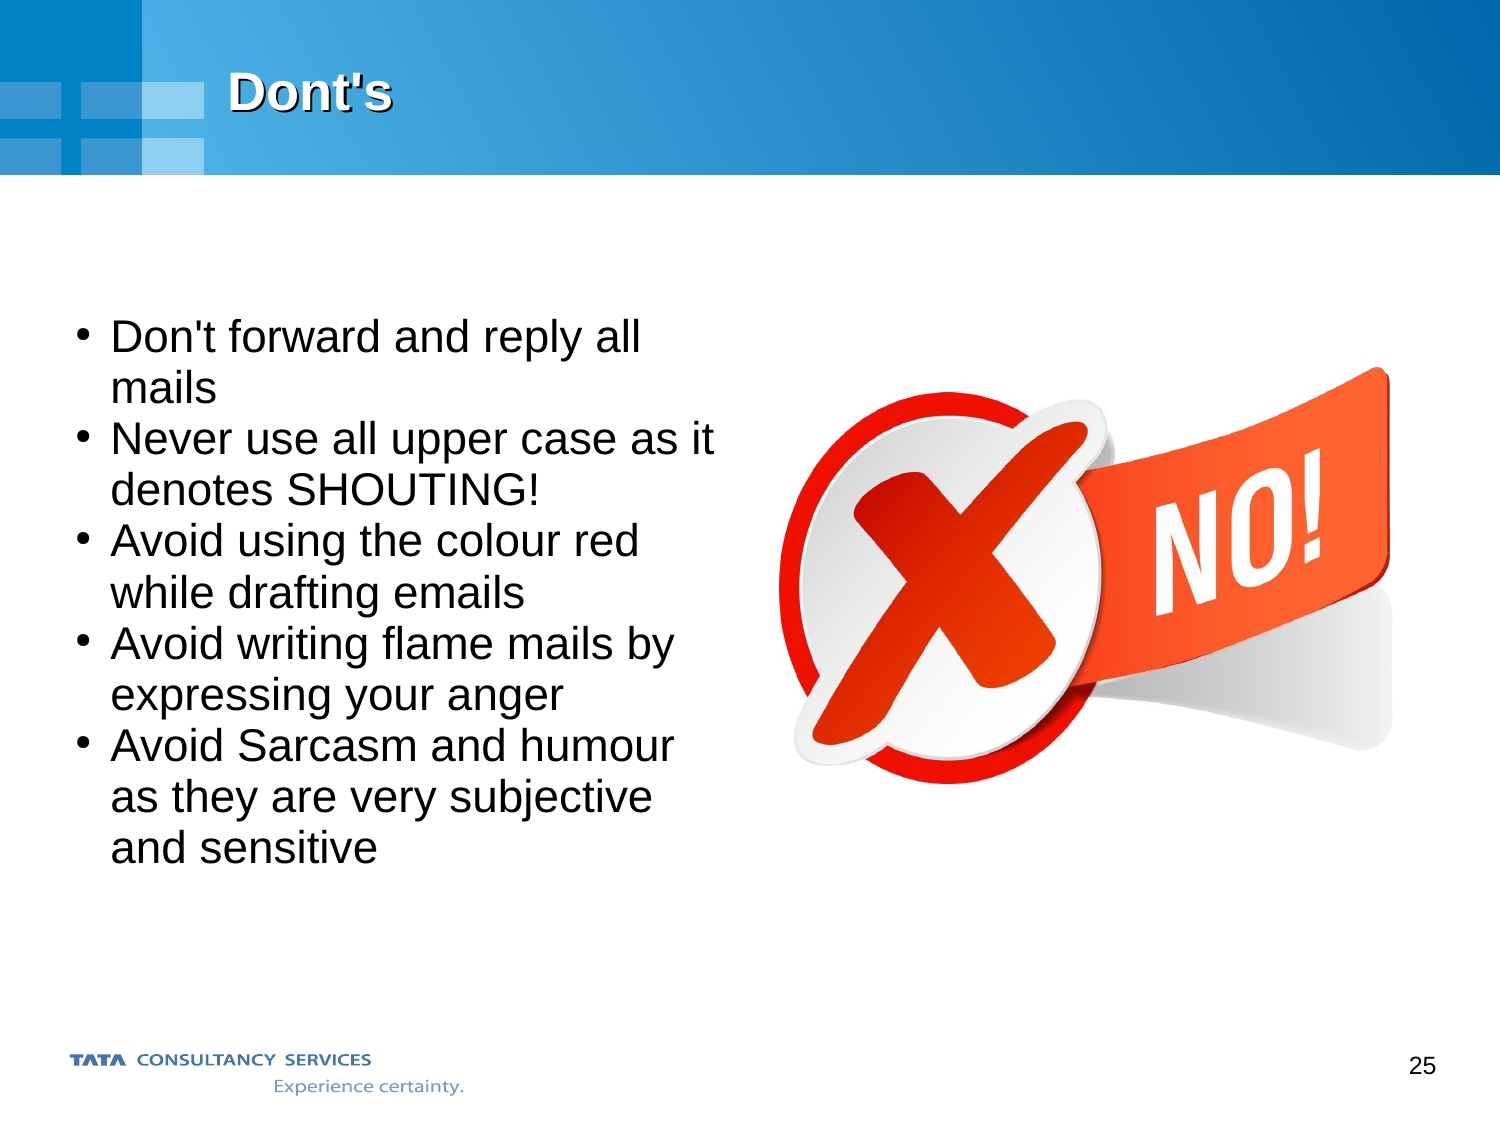

# Dont's
Don't forward and reply all mails
Never use all upper case as it denotes SHOUTING!
Avoid using the colour red while drafting emails
Avoid writing flame mails by expressing your anger
Avoid Sarcasm and humour as they are very subjective and sensitive